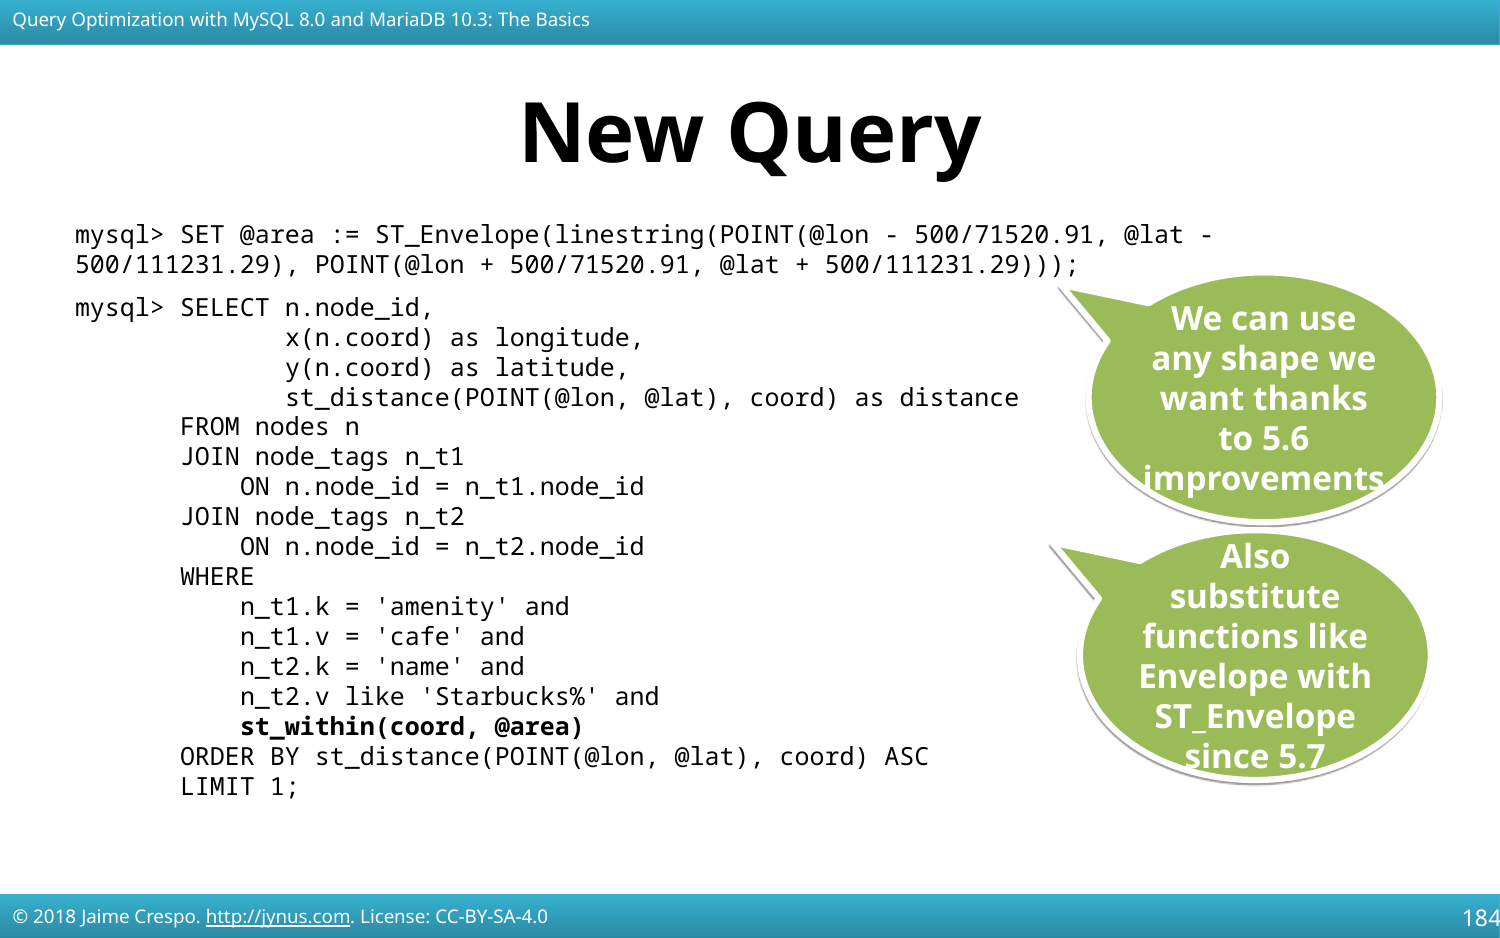

# New Query
mysql> SET @area := ST_Envelope(linestring(POINT(@lon - 500/71520.91, @lat - 500/111231.29), POINT(@lon + 500/71520.91, @lat + 500/111231.29)));
mysql> SELECT n.node_id,
 x(n.coord) as longitude,
 y(n.coord) as latitude,
 st_distance(POINT(@lon, @lat), coord) as distance
 FROM nodes n
 JOIN node_tags n_t1
 ON n.node_id = n_t1.node_id
 JOIN node_tags n_t2
 ON n.node_id = n_t2.node_id
 WHERE
 n_t1.k = 'amenity' and
 n_t1.v = 'cafe' and
 n_t2.k = 'name' and
 n_t2.v like 'Starbucks%' and
 st_within(coord, @area)
 ORDER BY st_distance(POINT(@lon, @lat), coord) ASC
 LIMIT 1;
We can use any shape we want thanks to 5.6 improvements
Also substitute functions like Envelope with ST_Envelope since 5.7